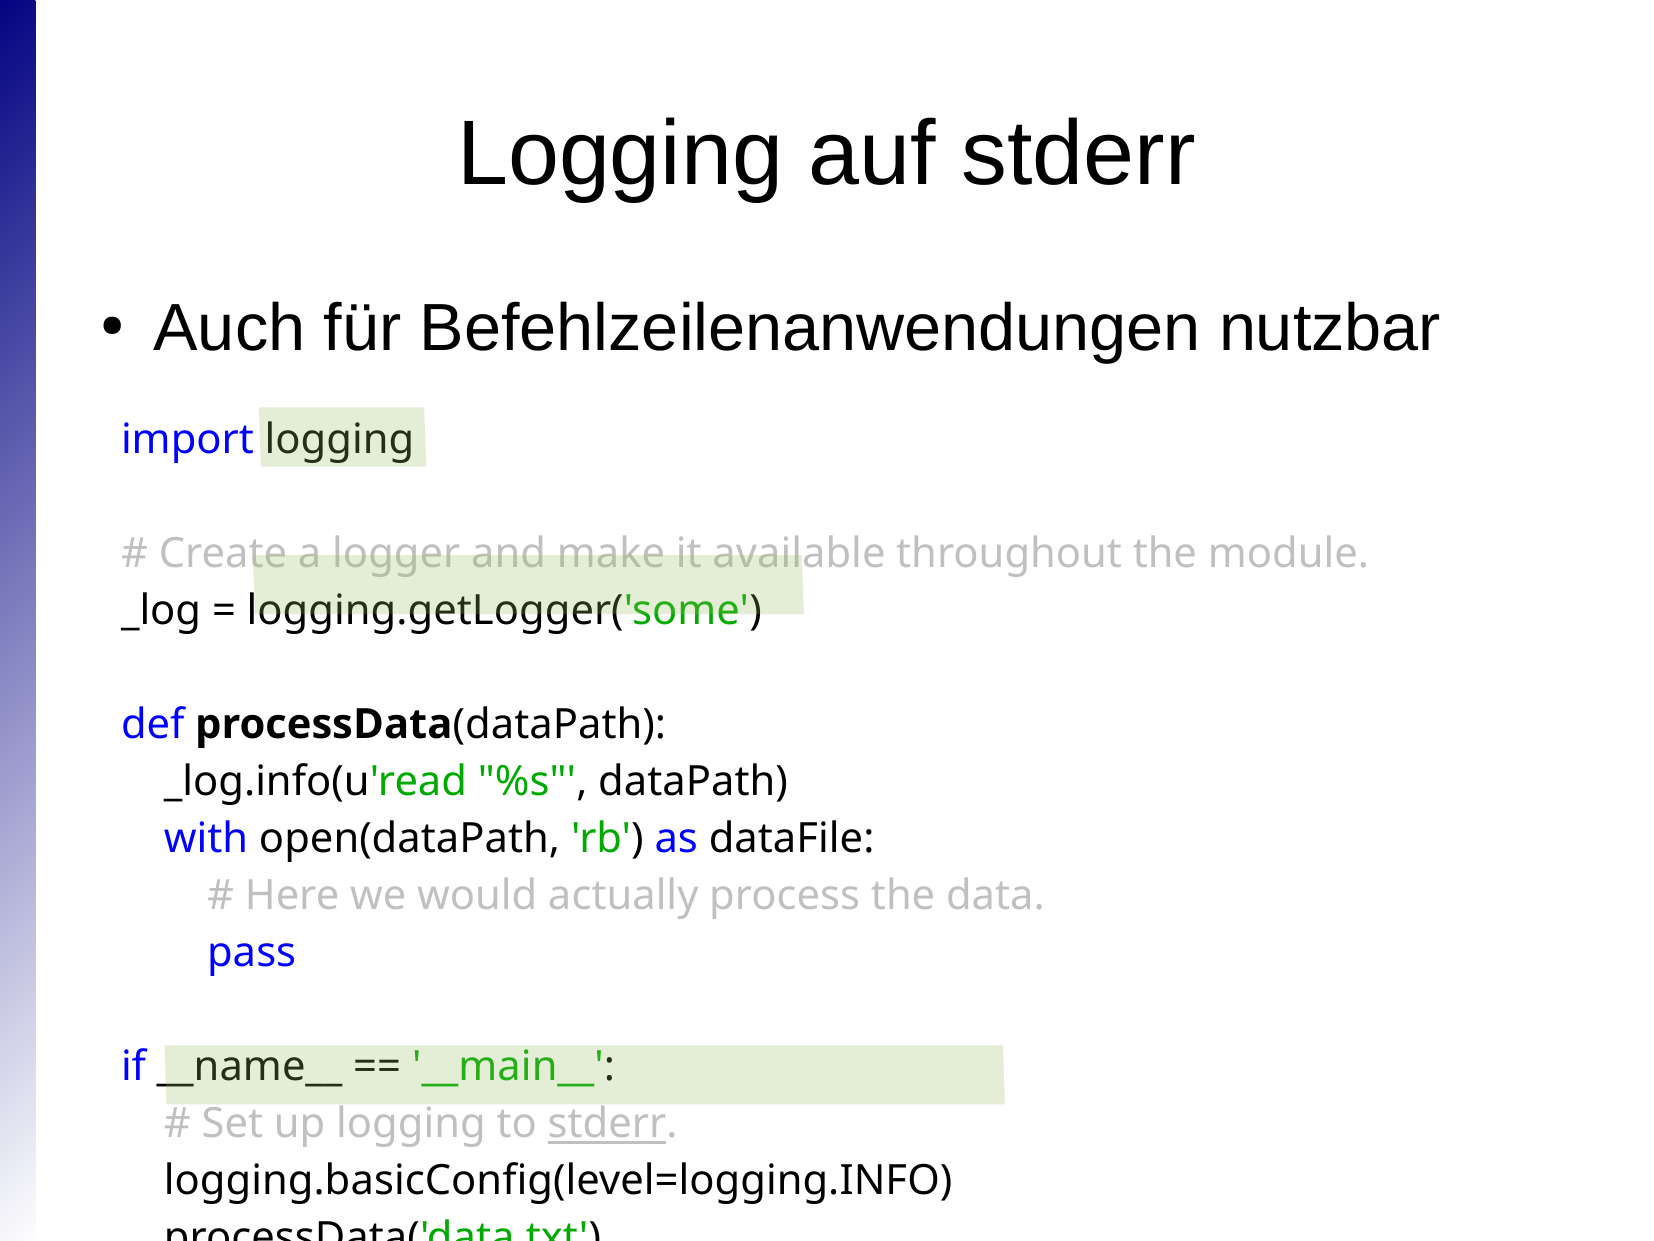

# Logging auf stderr
Auch für Befehlzeilenanwendungen nutzbar
import logging
# Create a logger and make it available throughout the module.
_log = logging.getLogger('some')
def processData(dataPath):
 _log.info(u'read "%s"', dataPath)
 with open(dataPath, 'rb') as dataFile:
 # Here we would actually process the data.
 pass
if __name__ == '__main__':
 # Set up logging to stderr.
 logging.basicConfig(level=logging.INFO)
 processData('data.txt')